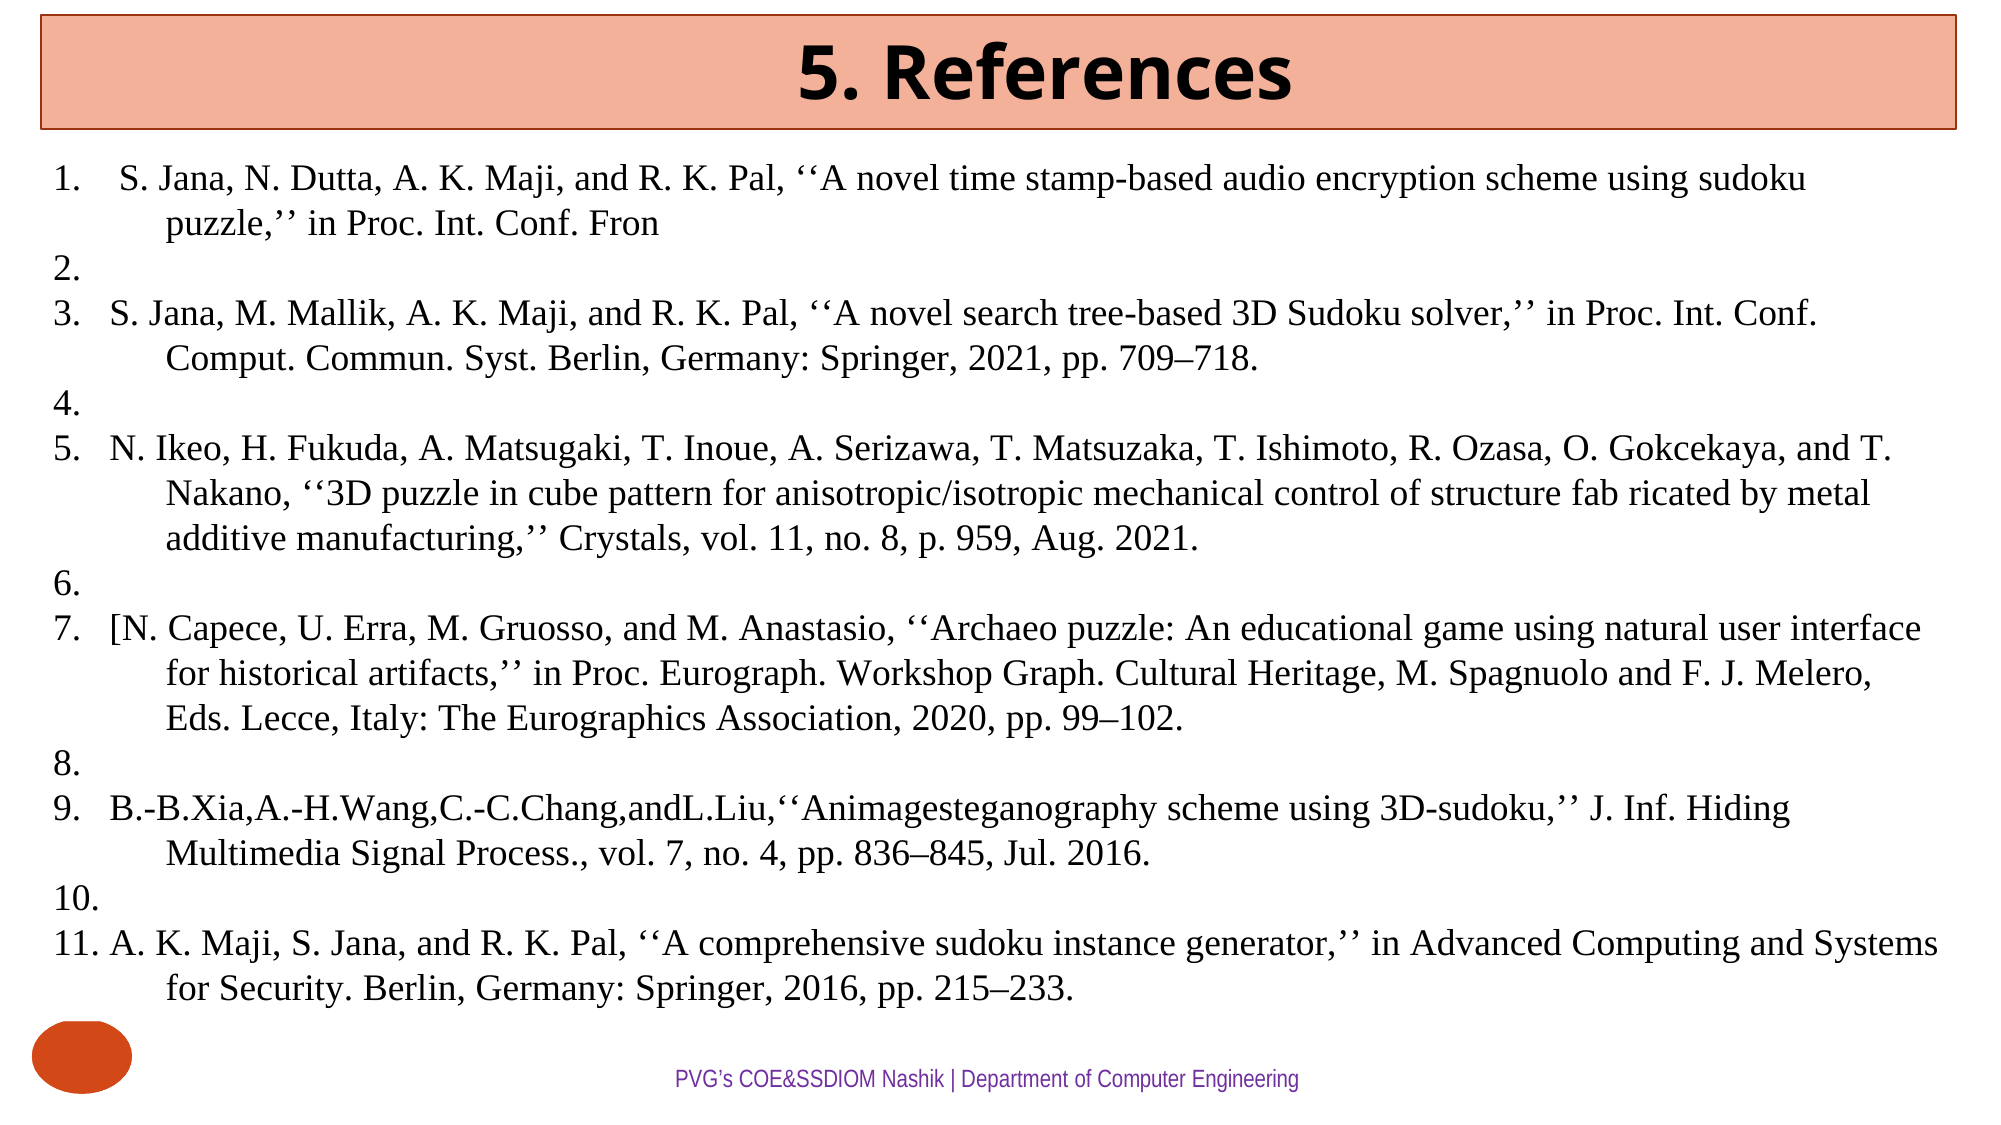

# 5. References
 S. Jana, N. Dutta, A. K. Maji, and R. K. Pal, ‘‘A novel time stamp-based audio encryption scheme using sudoku puzzle,’’ in Proc. Int. Conf. Fron
S. Jana, M. Mallik, A. K. Maji, and R. K. Pal, ‘‘A novel search tree-based 3D Sudoku solver,’’ in Proc. Int. Conf. Comput. Commun. Syst. Berlin, Germany: Springer, 2021, pp. 709–718.
N. Ikeo, H. Fukuda, A. Matsugaki, T. Inoue, A. Serizawa, T. Matsuzaka, T. Ishimoto, R. Ozasa, O. Gokcekaya, and T. Nakano, ‘‘3D puzzle in cube pattern for anisotropic/isotropic mechanical control of structure fab ricated by metal additive manufacturing,’’ Crystals, vol. 11, no. 8, p. 959, Aug. 2021.
[N. Capece, U. Erra, M. Gruosso, and M. Anastasio, ‘‘Archaeo puzzle: An educational game using natural user interface for historical artifacts,’’ in Proc. Eurograph. Workshop Graph. Cultural Heritage, M. Spagnuolo and F. J. Melero, Eds. Lecce, Italy: The Eurographics Association, 2020, pp. 99–102.
B.-B.Xia,A.-H.Wang,C.-C.Chang,andL.Liu,‘‘Animagesteganography scheme using 3D-sudoku,’’ J. Inf. Hiding Multimedia Signal Process., vol. 7, no. 4, pp. 836–845, Jul. 2016.
A. K. Maji, S. Jana, and R. K. Pal, ‘‘A comprehensive sudoku instance generator,’’ in Advanced Computing and Systems for Security. Berlin, Germany: Springer, 2016, pp. 215–233.
PVG’s COE&SSDIOM Nashik | Department of Computer Engineering